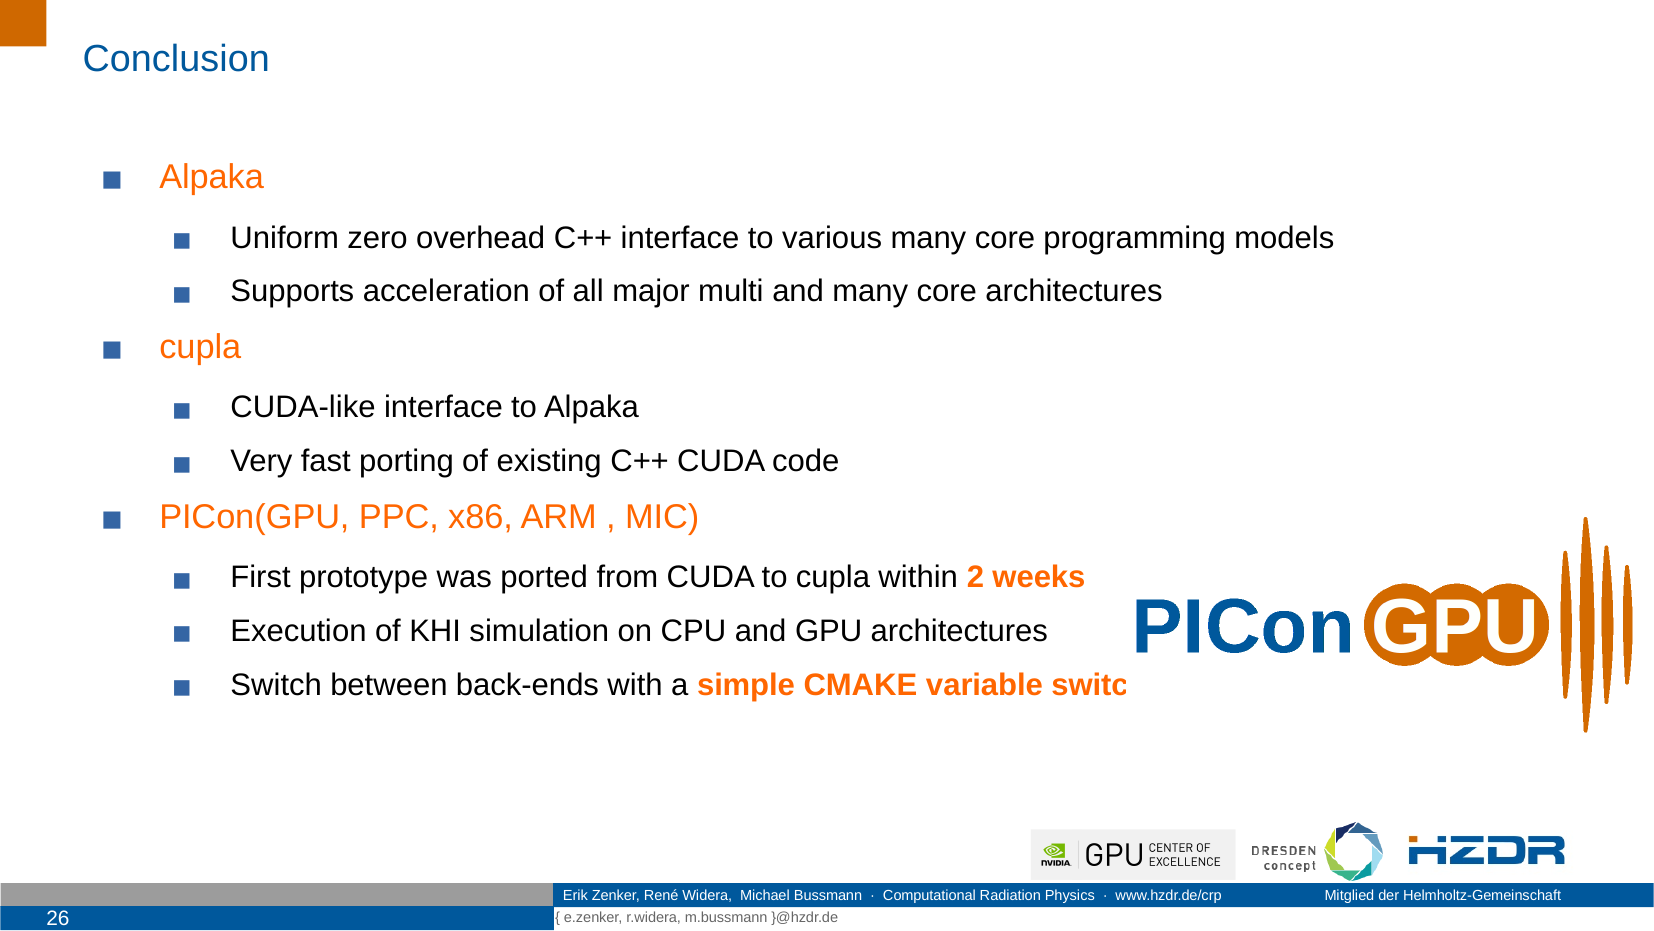

# Conclusion
Alpaka
Uniform zero overhead C++ interface to various many core programming models
Supports acceleration of all major multi and many core architectures
cupla
CUDA-like interface to Alpaka
Very fast porting of existing C++ CUDA code
PICon(GPU, PPC, x86, ARM , MIC)
First prototype was ported from CUDA to cupla within 2 weeks
Execution of KHI simulation on CPU and GPU architectures
Switch between back-ends with a simple CMAKE variable switch